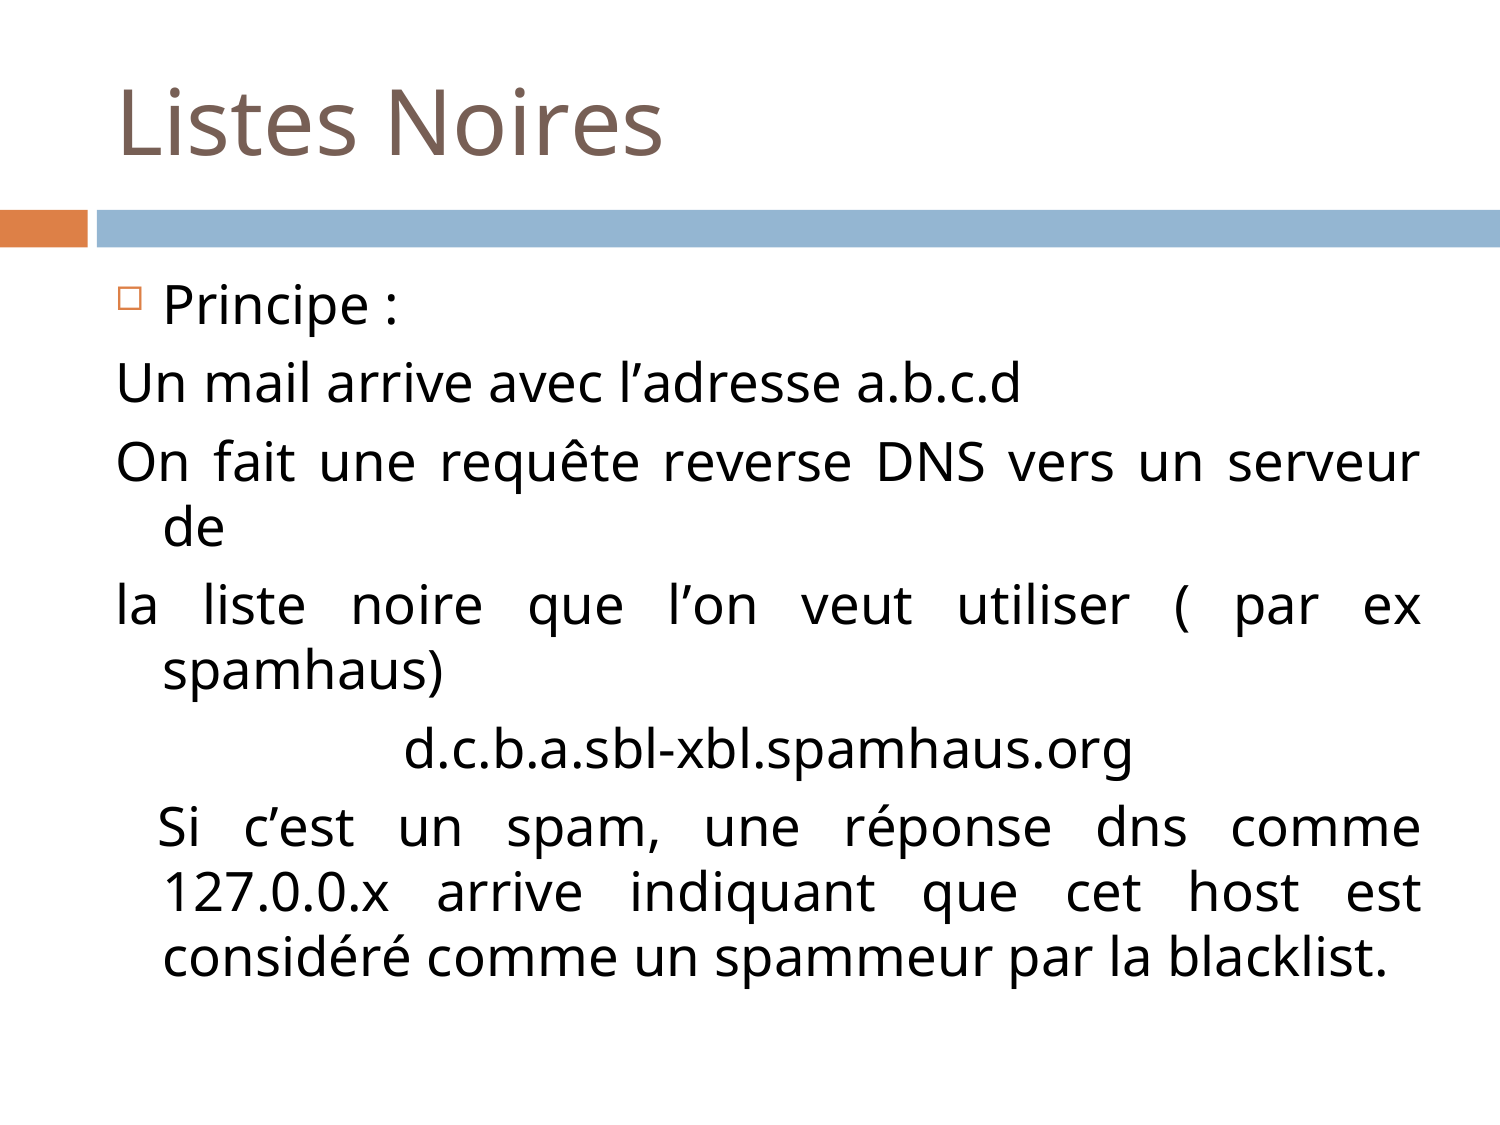

# Listes Noires
Principe :
Un mail arrive avec l’adresse a.b.c.d
On fait une requête reverse DNS vers un serveur de
la liste noire que l’on veut utiliser ( par ex spamhaus)
d.c.b.a.sbl-xbl.spamhaus.org
 Si c’est un spam, une réponse dns comme 127.0.0.x arrive indiquant que cet host est considéré comme un spammeur par la blacklist.